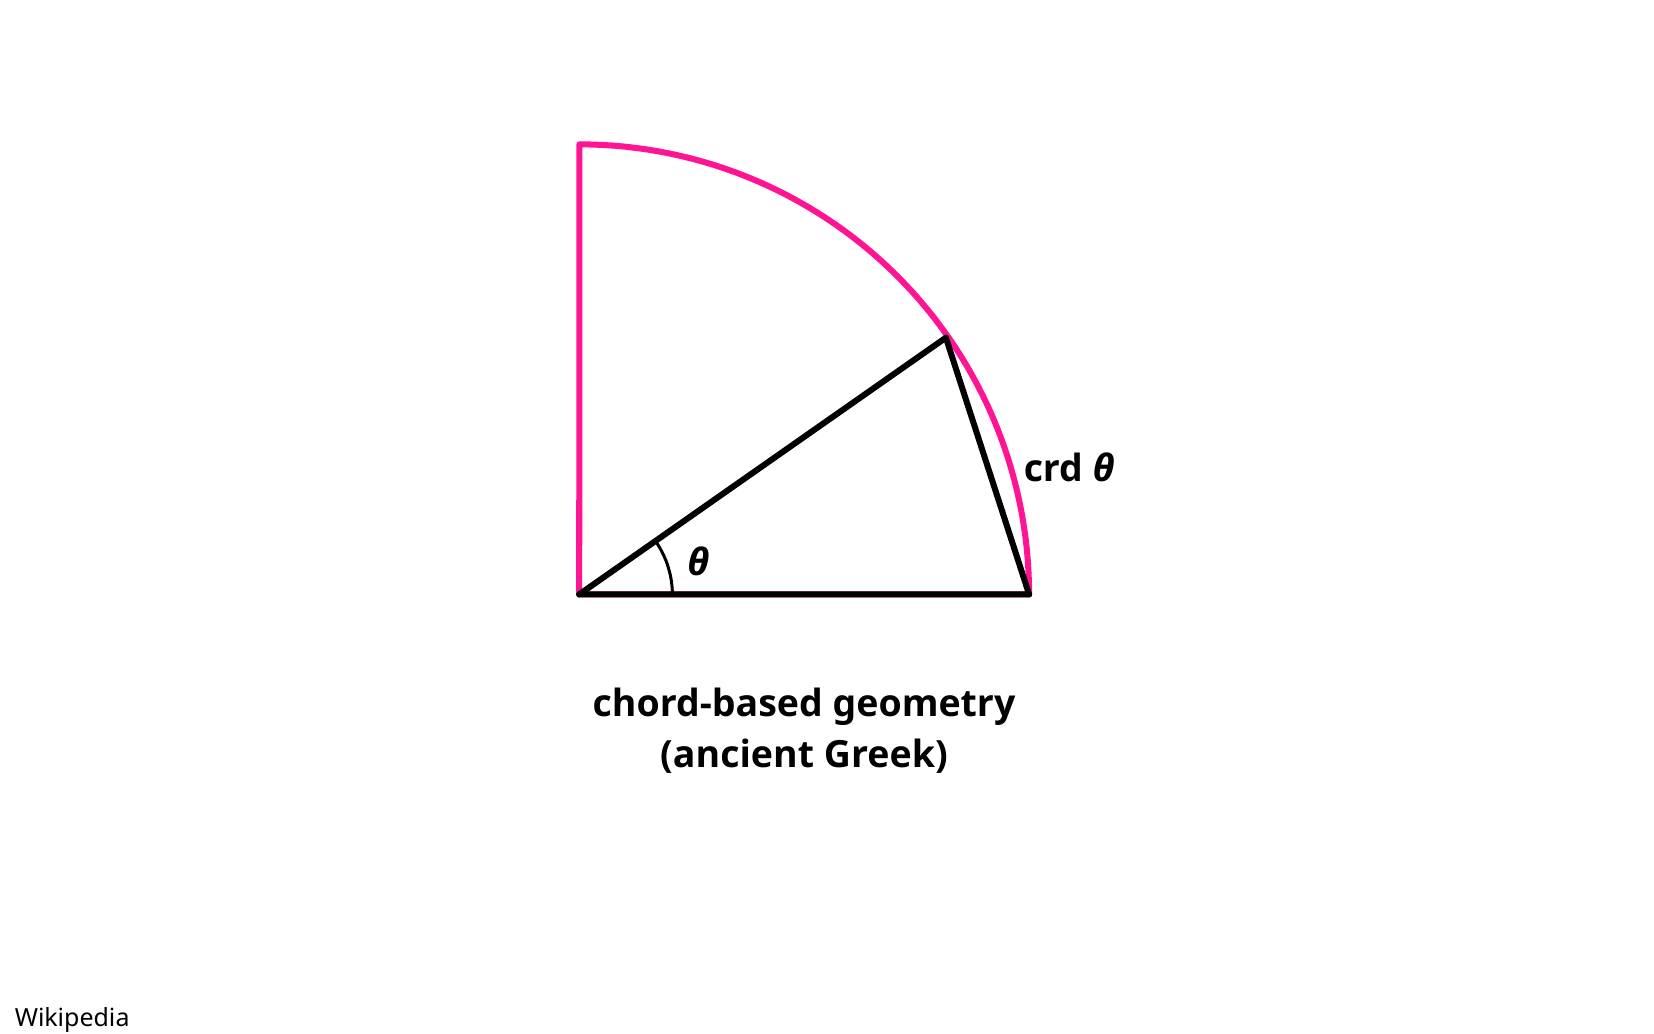

crd θ
θ
chord-based geometry
(ancient Greek)
Wikipedia